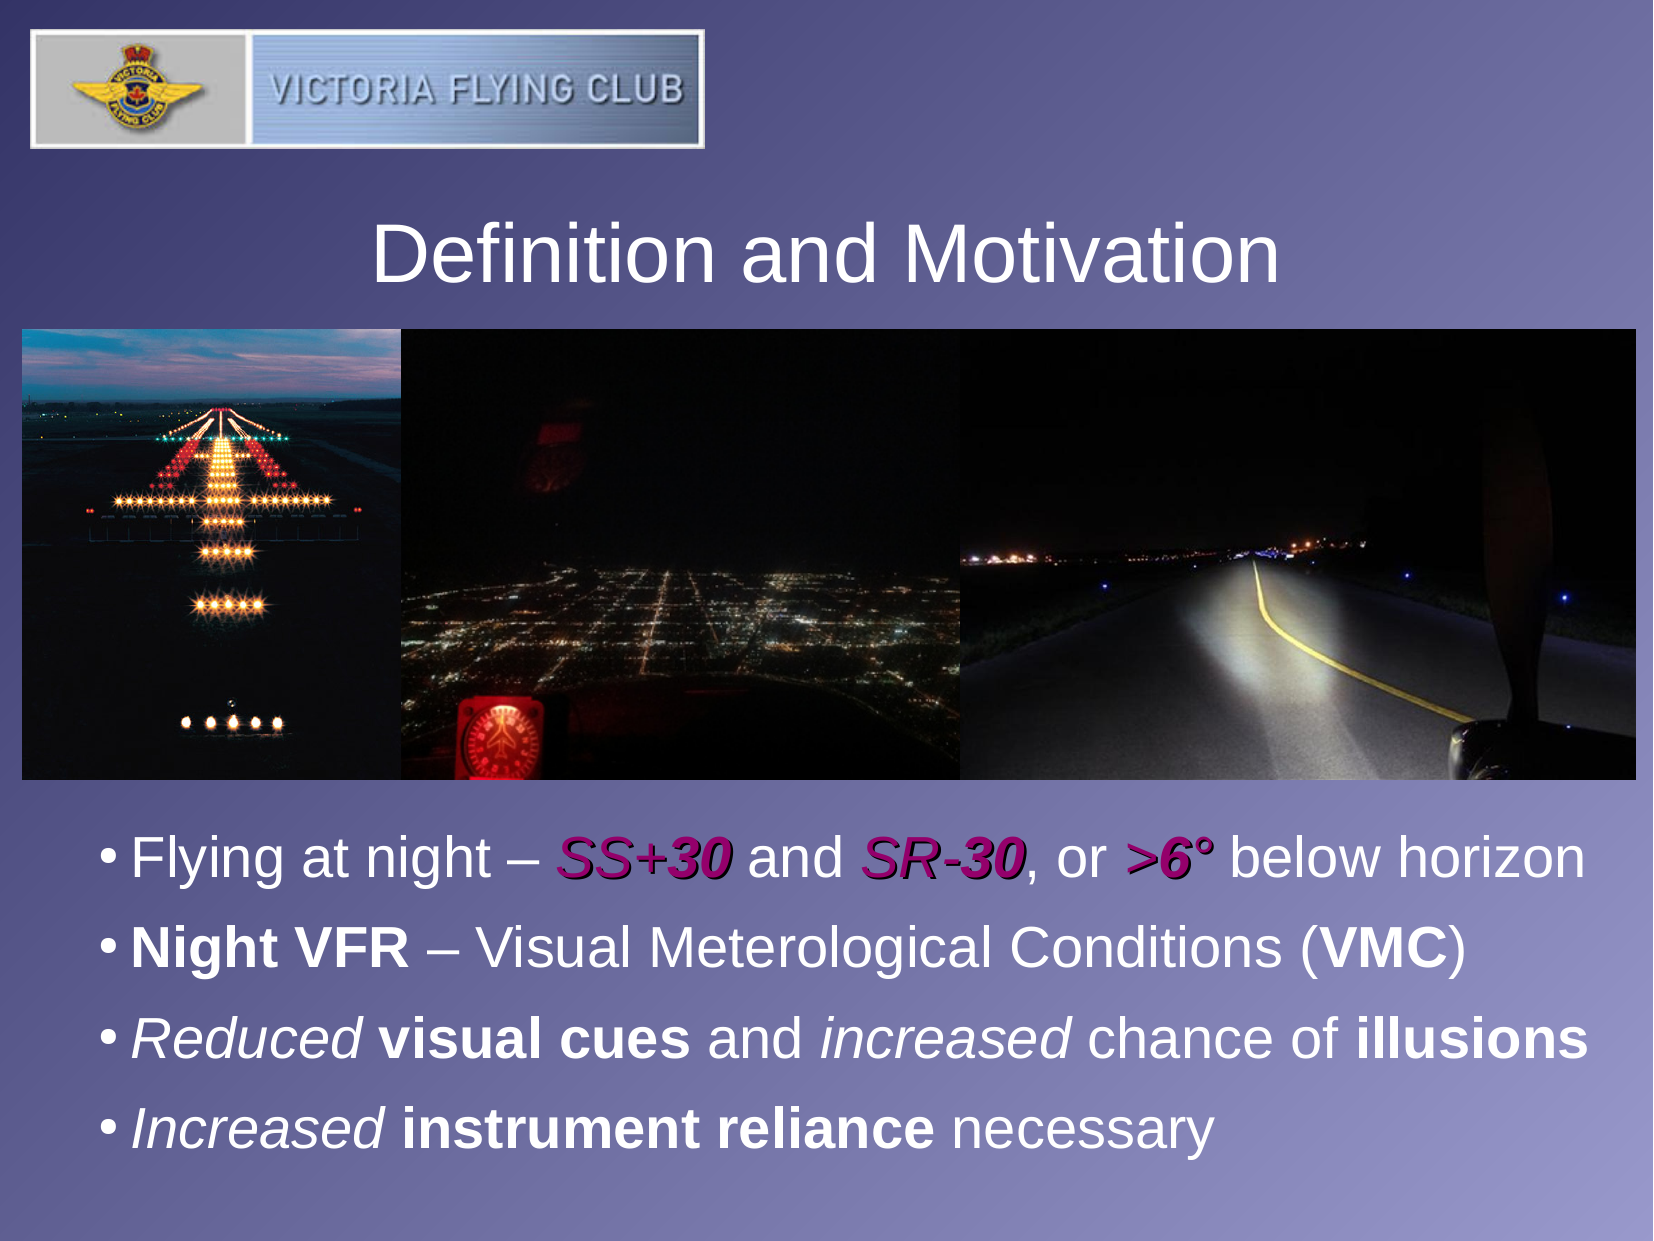

# Definition and Motivation
Flying at night – SS+30 and SR-30, or >6° below horizon
Night VFR – Visual Meterological Conditions (VMC)
Reduced visual cues and increased chance of illusions
Increased instrument reliance necessary